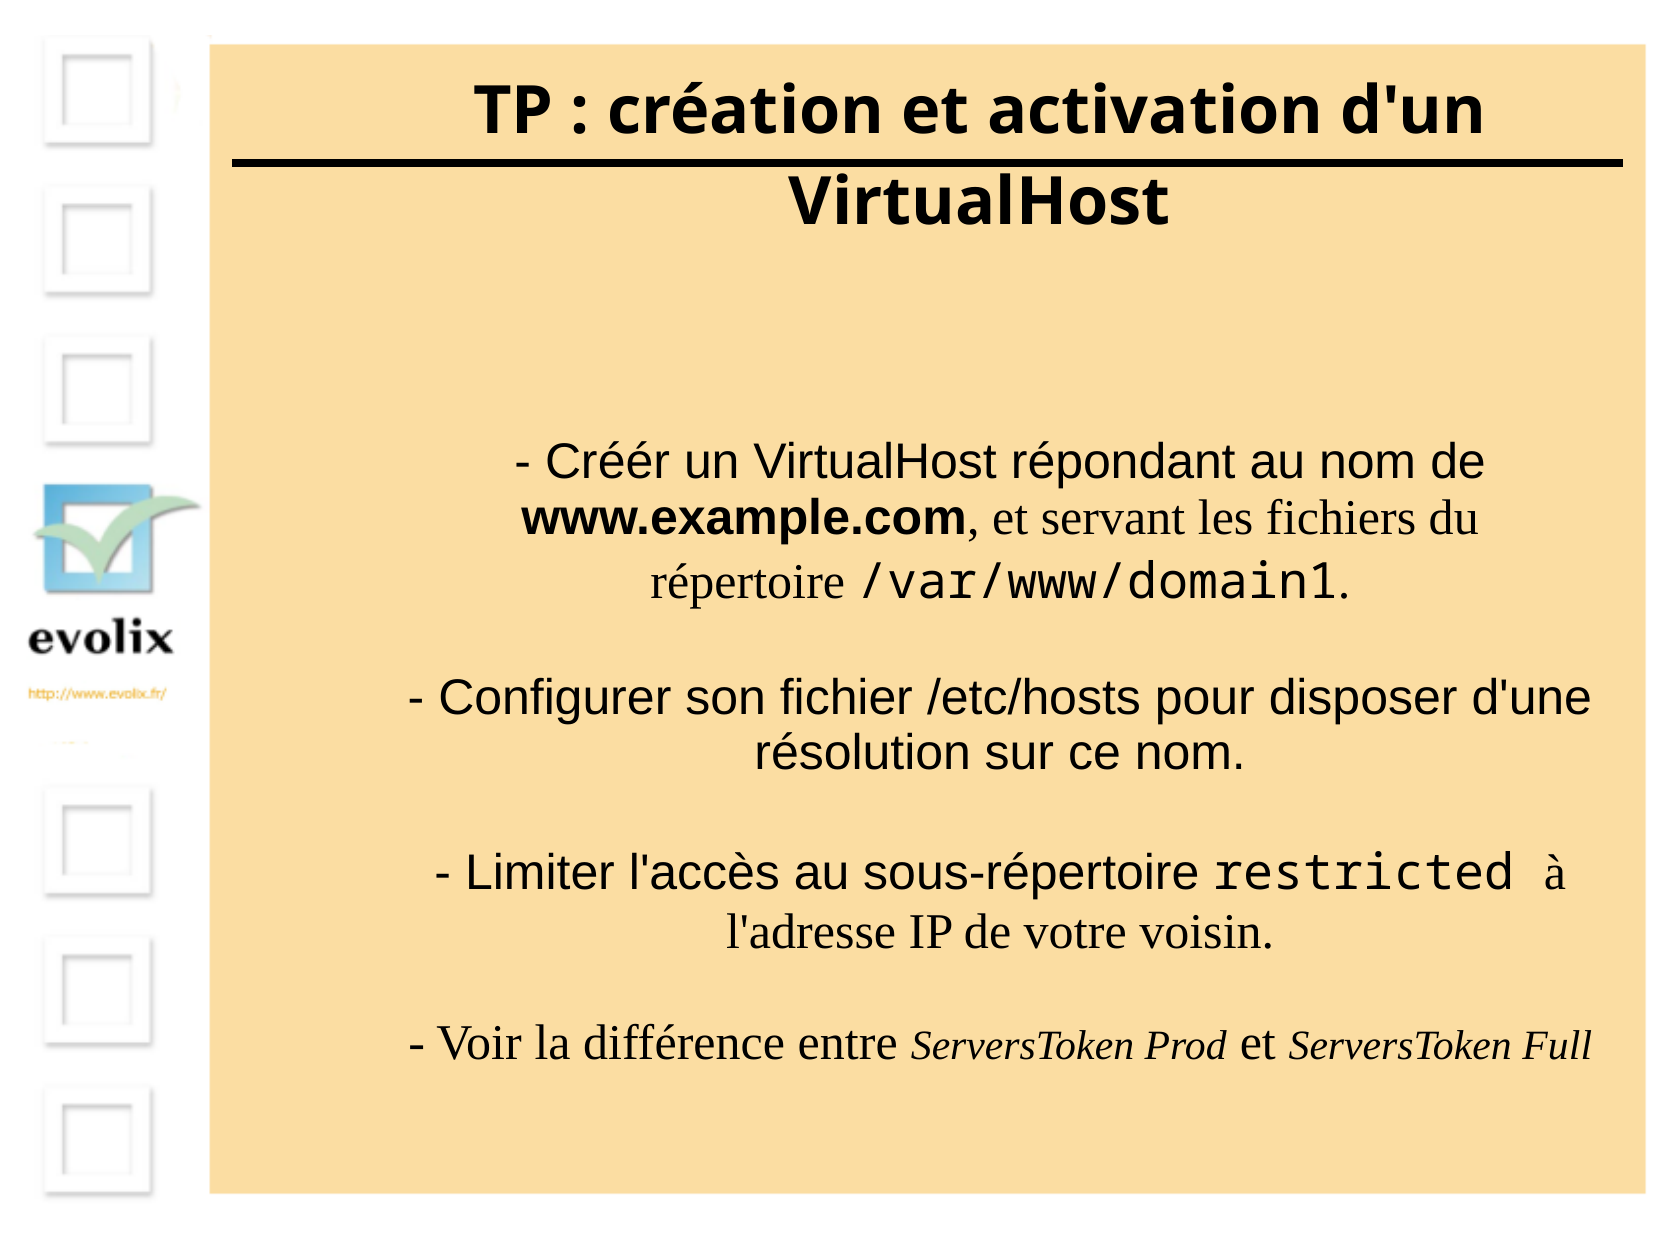

# TP : création et activation d'un VirtualHost
- Créér un VirtualHost répondant au nom de www.example.com, et servant les fichiers du répertoire /var/www/domain1.
- Configurer son fichier /etc/hosts pour disposer d'une résolution sur ce nom.
- Limiter l'accès au sous-répertoire restricted à l'adresse IP de votre voisin.
- Voir la différence entre ServersToken Prod et ServersToken Full